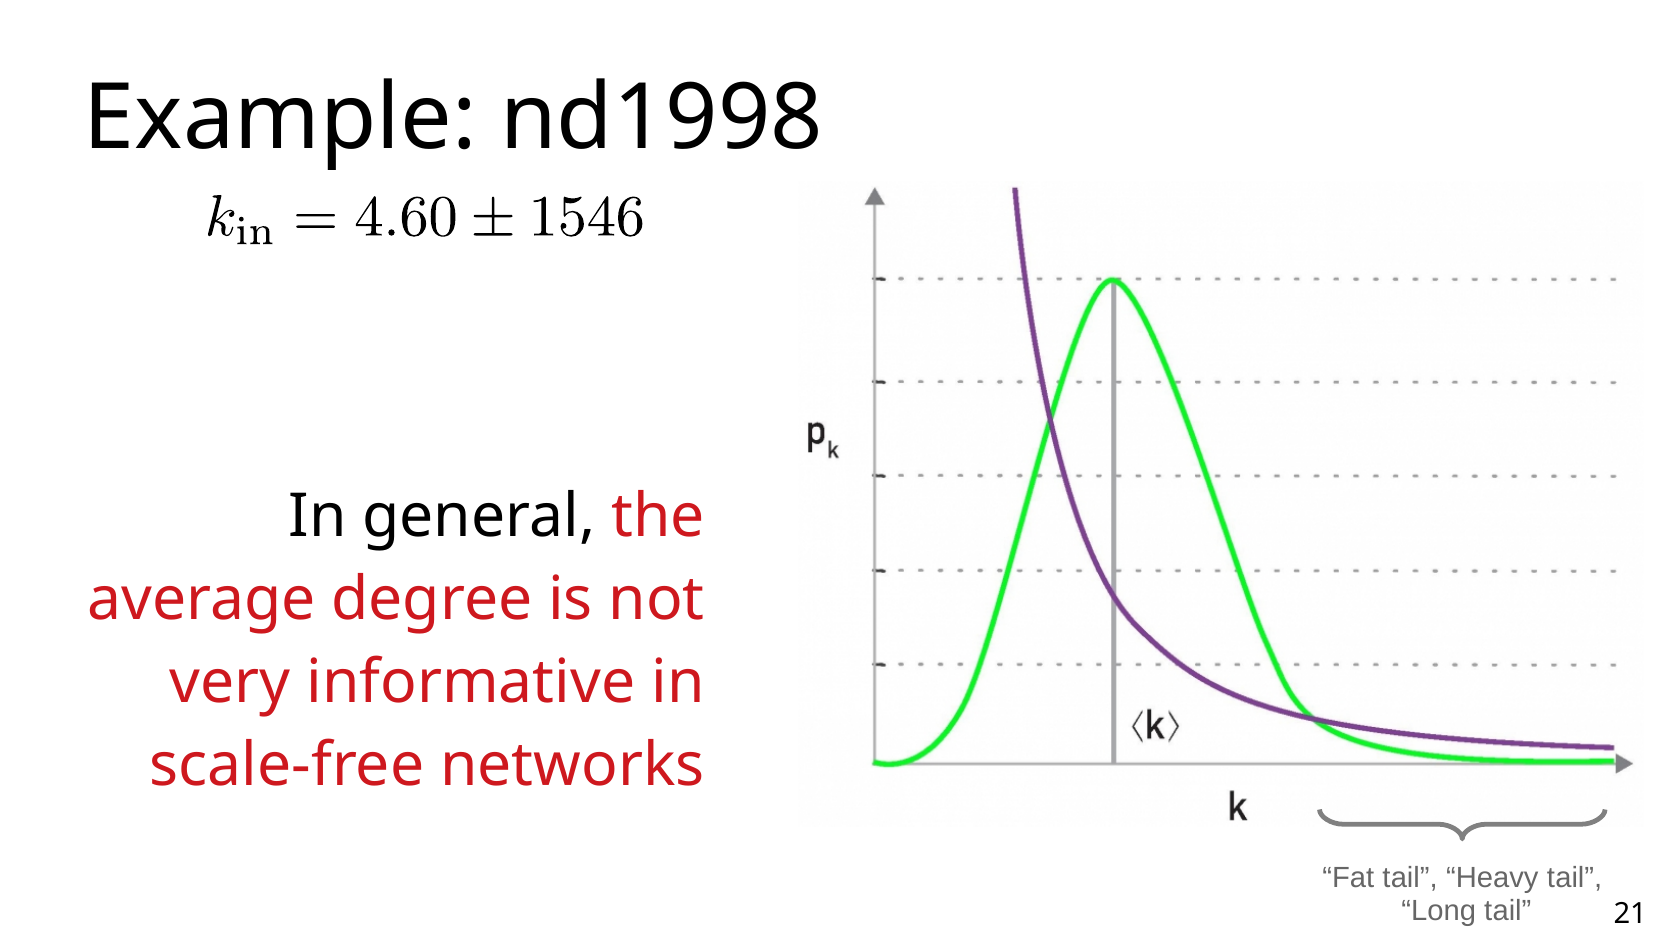

# Example: nd1998
In general, the average degree is not very informative in scale-free networks
“Fat tail”, “Heavy tail”, “Long tail”
21